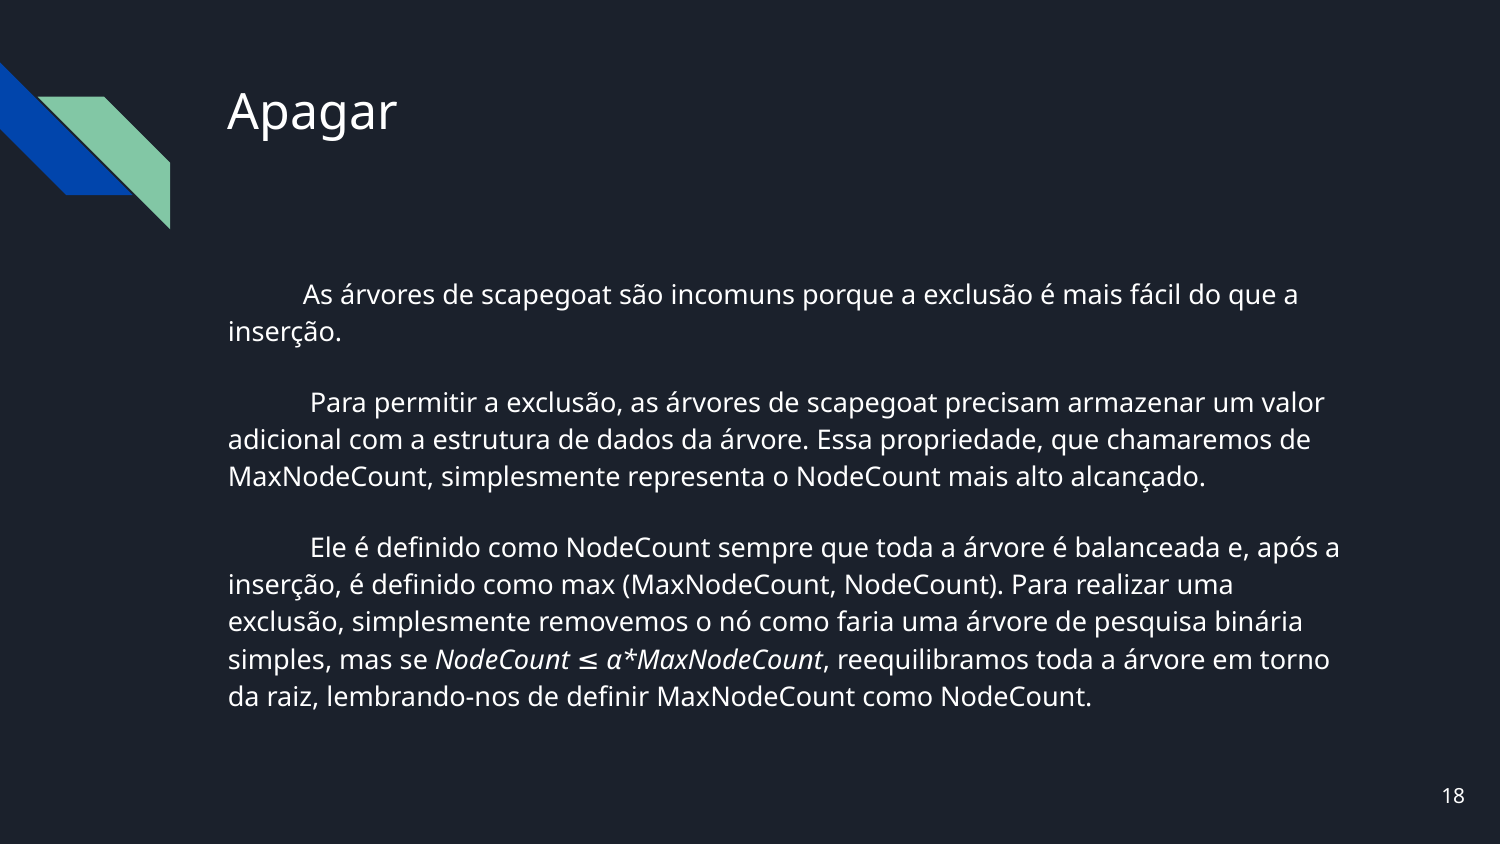

# Apagar
As árvores de scapegoat são incomuns porque a exclusão é mais fácil do que a inserção.
 Para permitir a exclusão, as árvores de scapegoat precisam armazenar um valor adicional com a estrutura de dados da árvore. Essa propriedade, que chamaremos de MaxNodeCount, simplesmente representa o NodeCount mais alto alcançado.
 Ele é definido como NodeCount sempre que toda a árvore é balanceada e, após a inserção, é definido como max (MaxNodeCount, NodeCount). Para realizar uma exclusão, simplesmente removemos o nó como faria uma árvore de pesquisa binária simples, mas se NodeCount ≤ α*MaxNodeCount, reequilibramos toda a árvore em torno da raiz, lembrando-nos de definir MaxNodeCount como NodeCount.